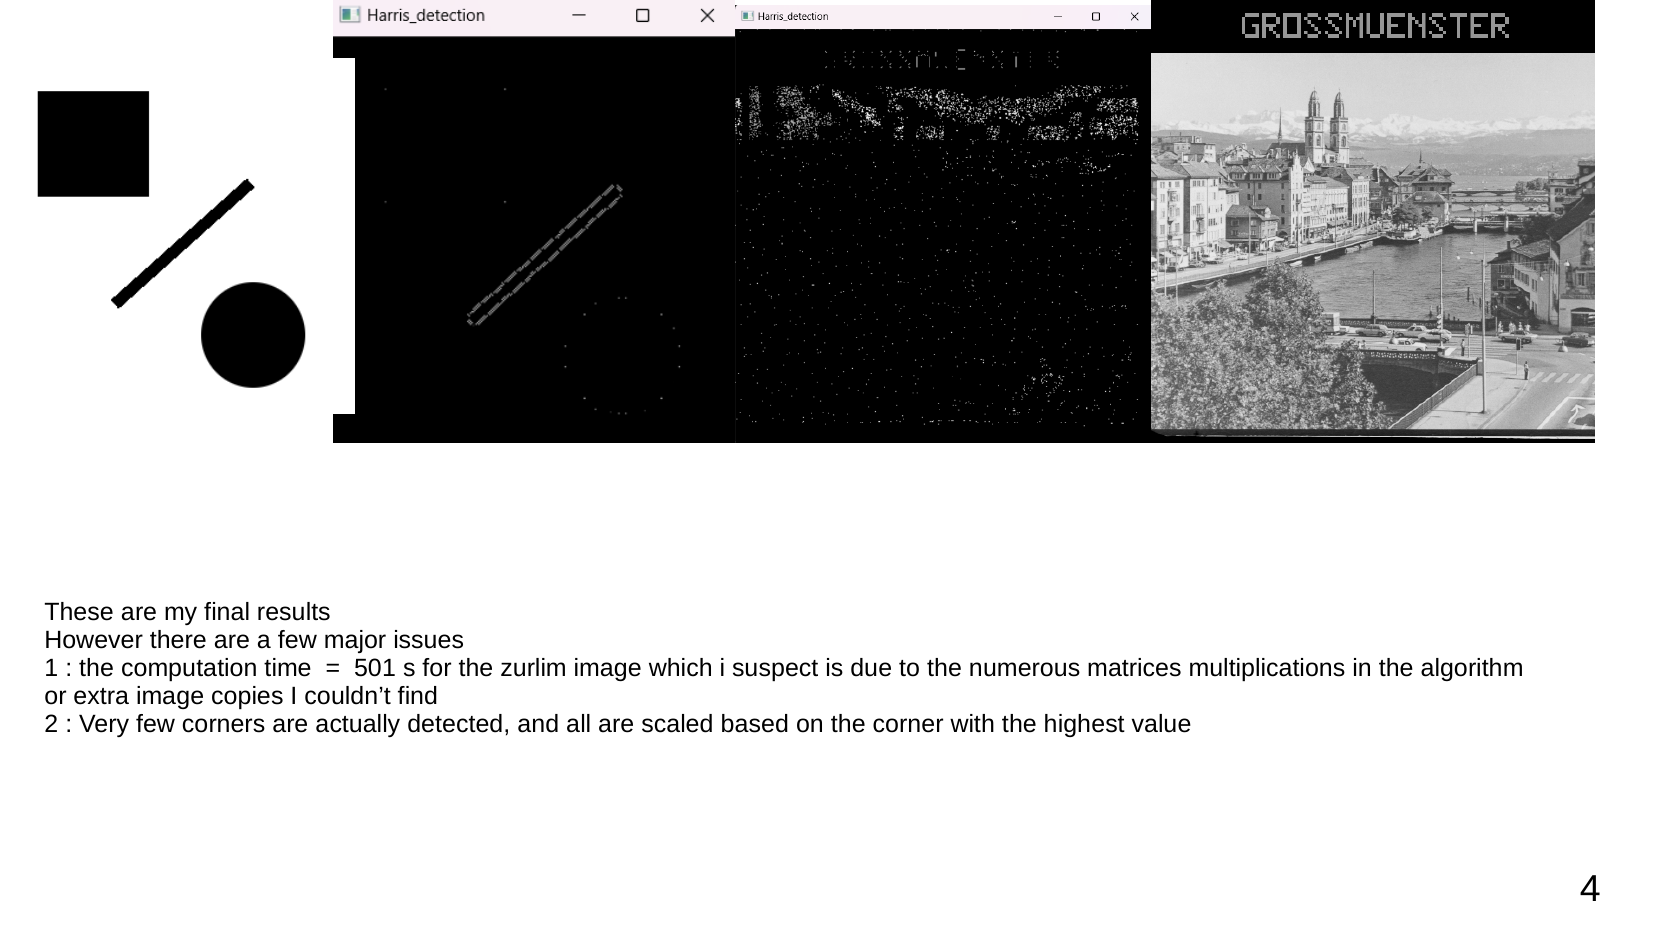

These are my final results
However there are a few major issues
1 : the computation time  = 501 s for the zurlim image which i suspect is due to the numerous matrices multiplications in the algorithm or extra image copies I couldn’t find
2 : Very few corners are actually detected, and all are scaled based on the corner with the highest value